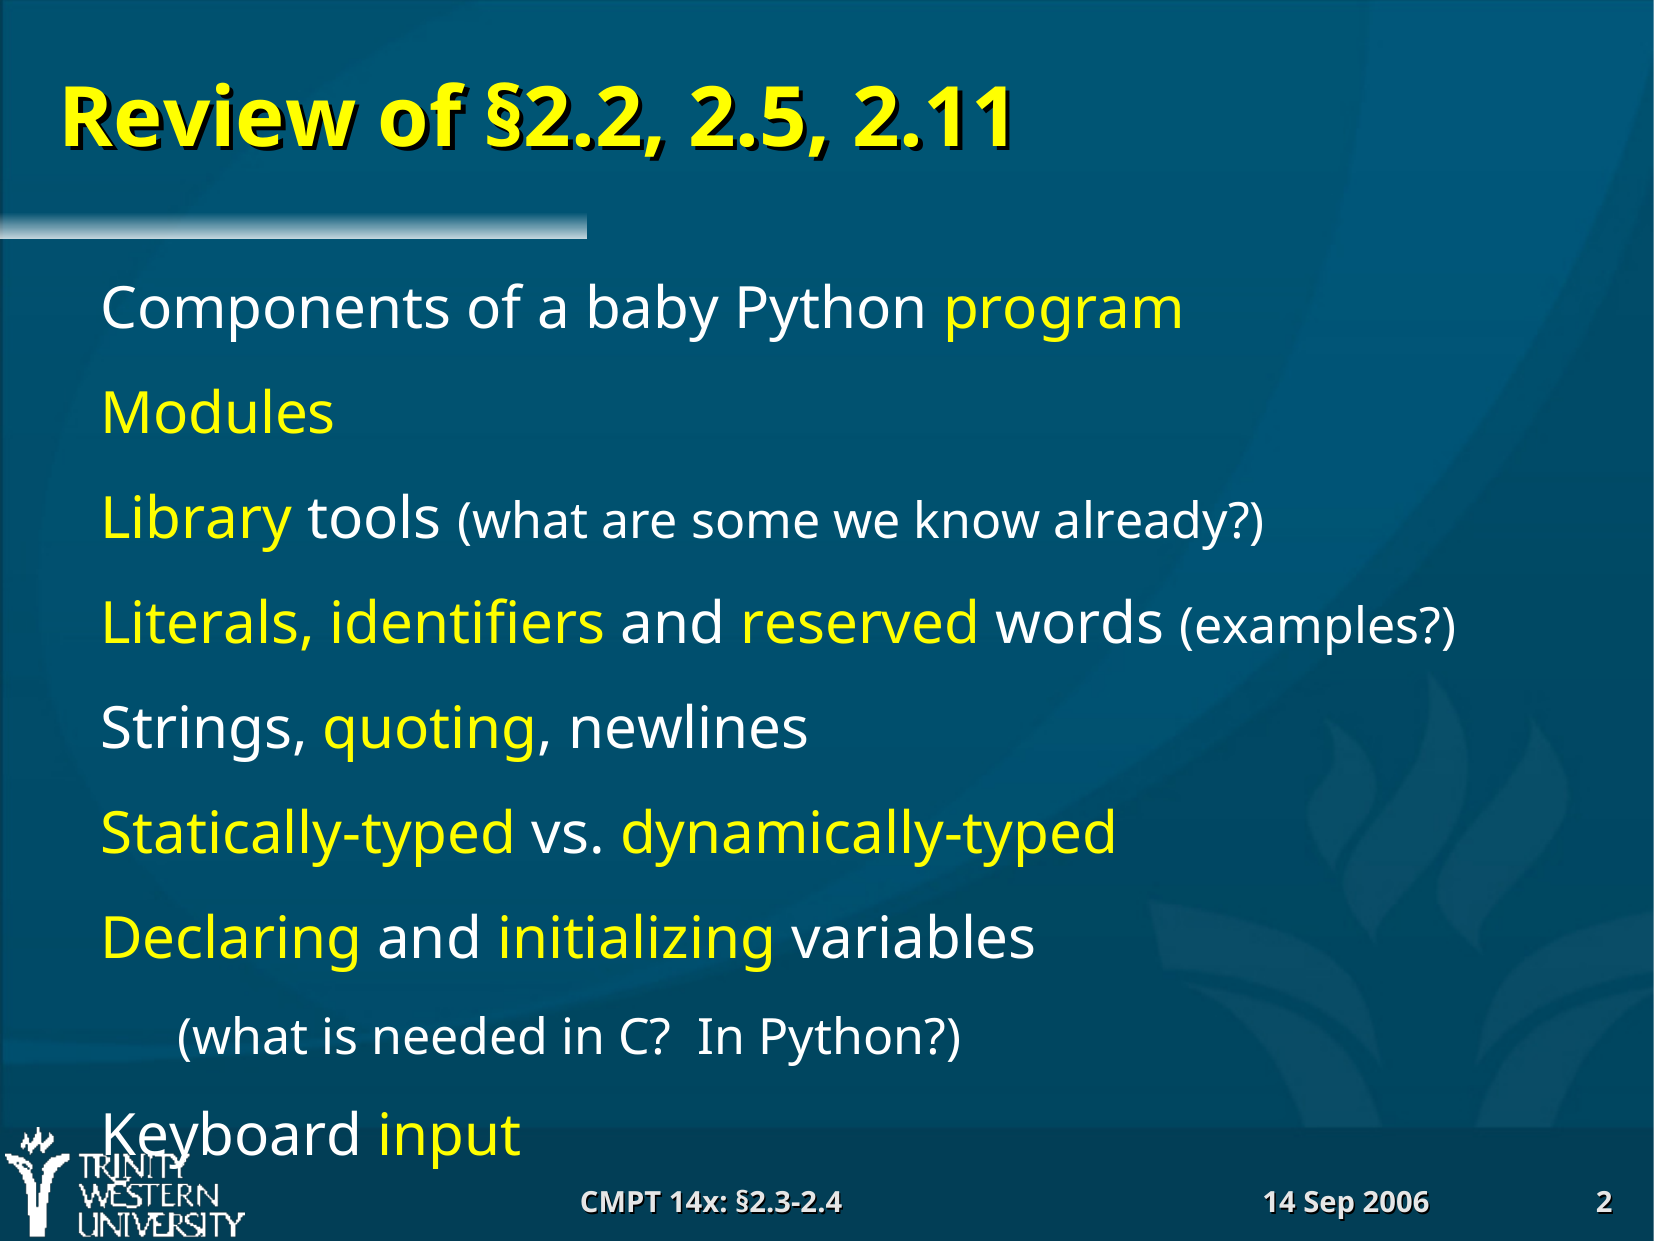

# Review of §2.2, 2.5, 2.11
Components of a baby Python program
Modules
Library tools (what are some we know already?)
Literals, identifiers and reserved words (examples?)
Strings, quoting, newlines
Statically-typed vs. dynamically-typed
Declaring and initializing variables
(what is needed in C? In Python?)
Keyboard input
CMPT 14x: §2.3-2.4
14 Sep 2006
2